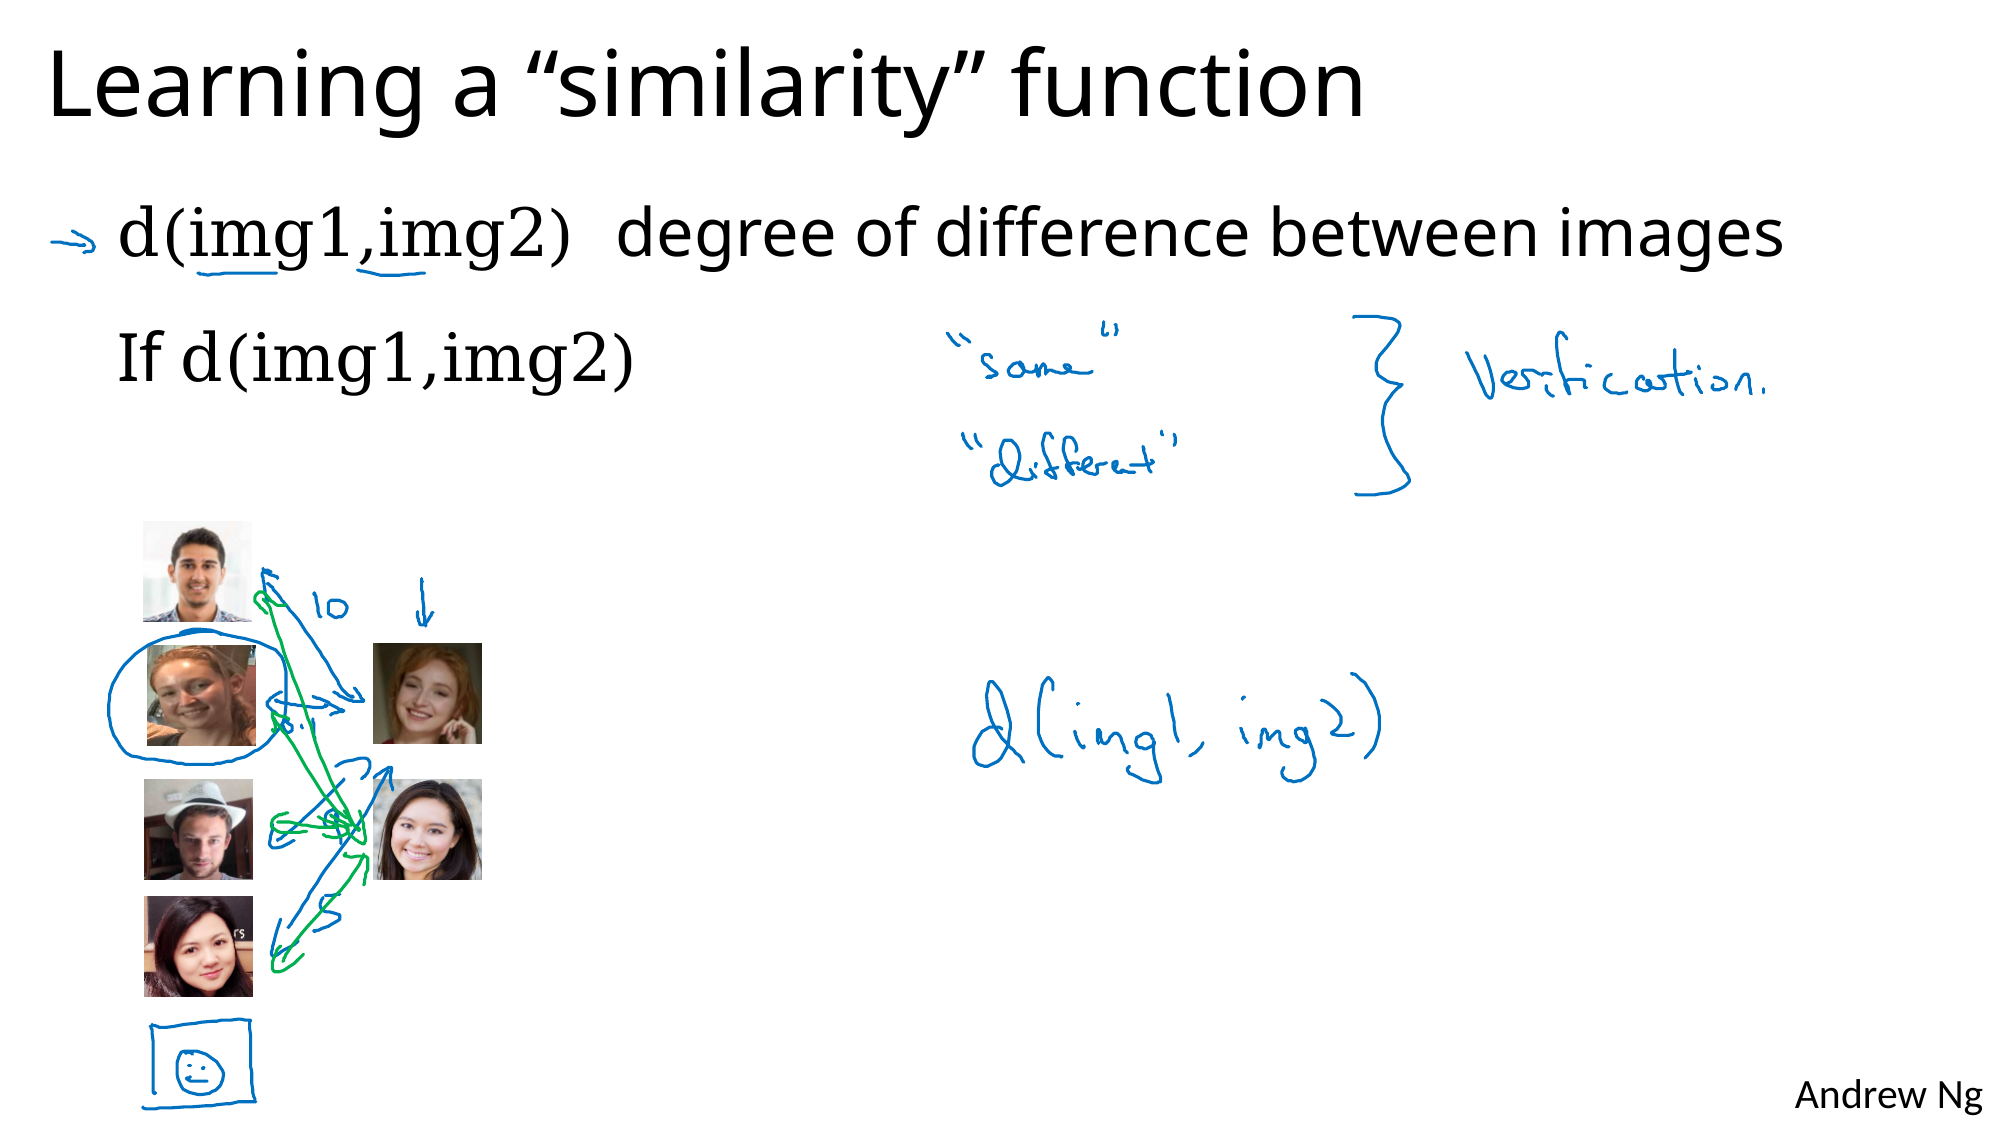

# Learning a “similarity” function
d(img1,img2) degree of difference between images
If d(img1,img2)